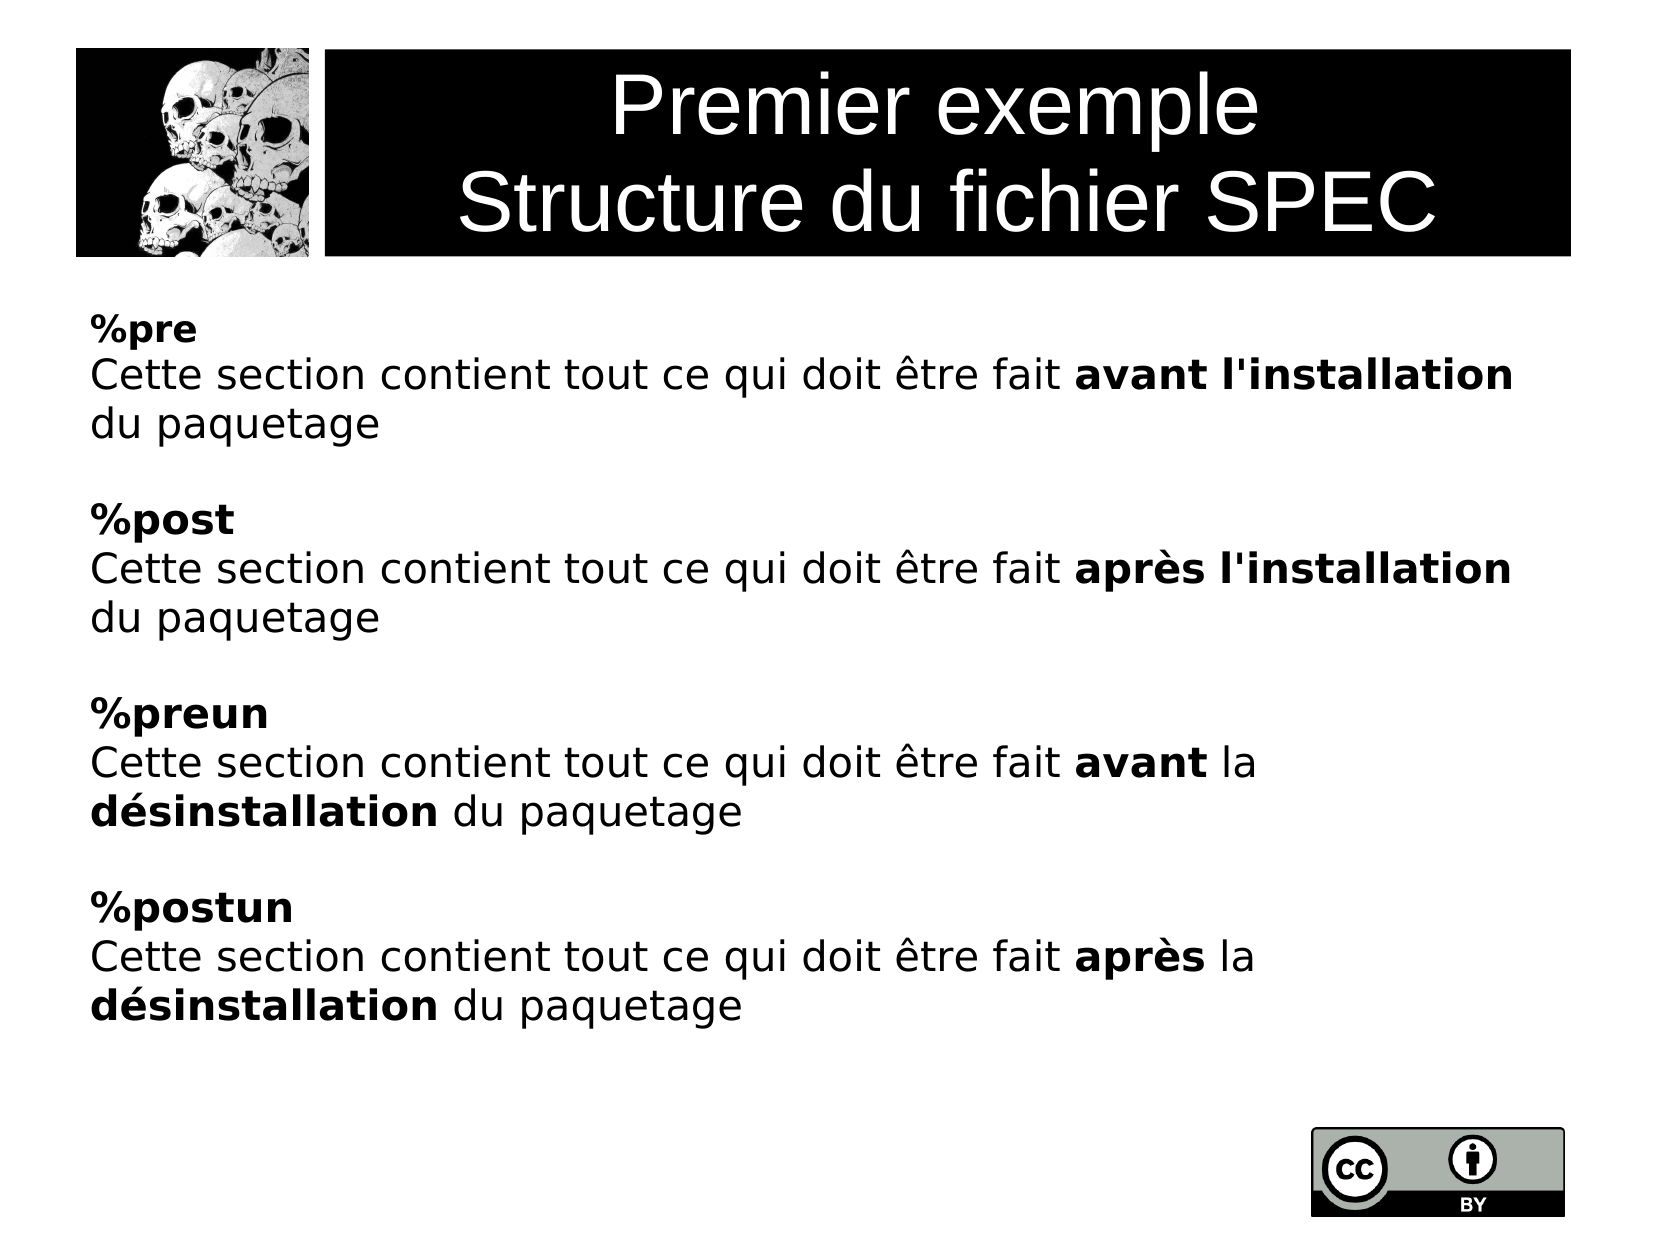

# Premier exemple Structure du fichier SPEC
%pre
Cette section contient tout ce qui doit être fait avant l'installation du paquetage
%post
Cette section contient tout ce qui doit être fait après l'installation du paquetage
%preun
Cette section contient tout ce qui doit être fait avant la désinstallation du paquetage
%postun
Cette section contient tout ce qui doit être fait après la désinstallation du paquetage